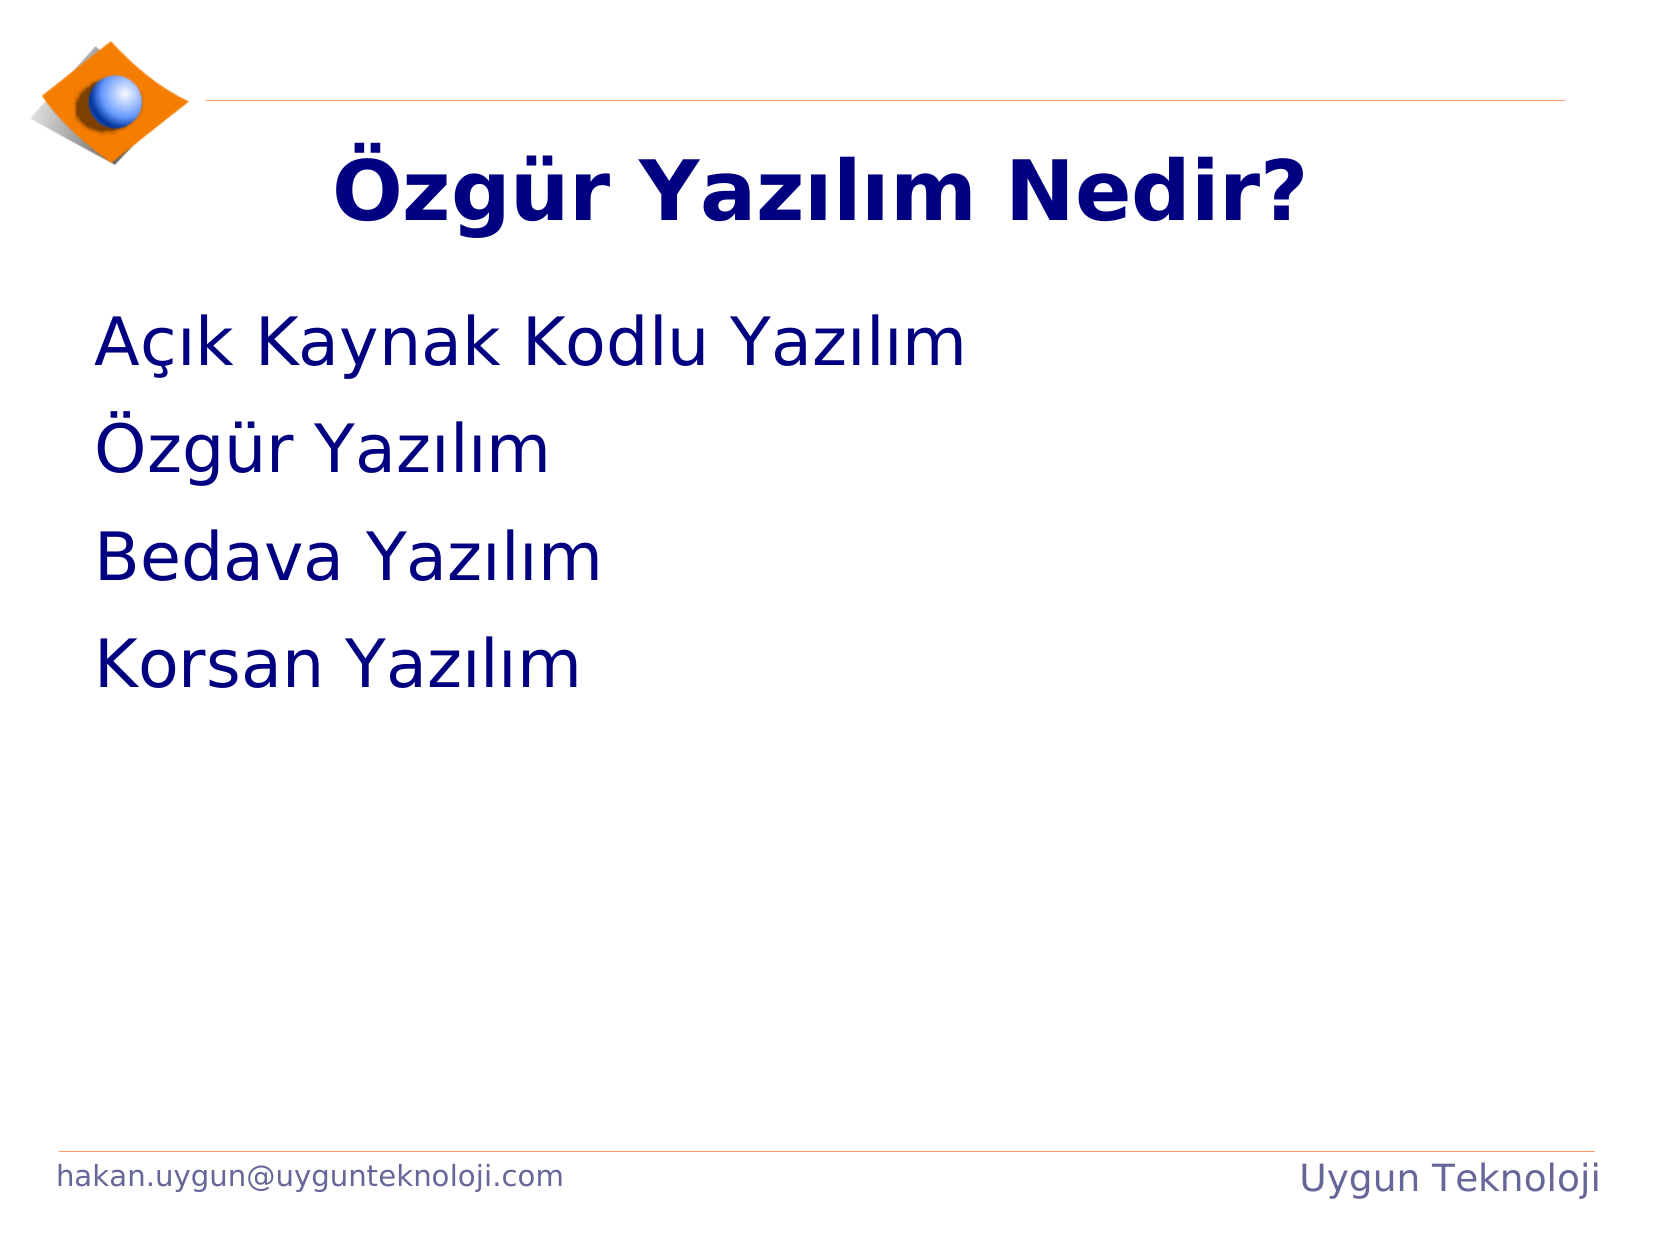

# Özgür Yazılım Nedir?
Açık Kaynak Kodlu Yazılım
Özgür Yazılım
Bedava Yazılım
Korsan Yazılım